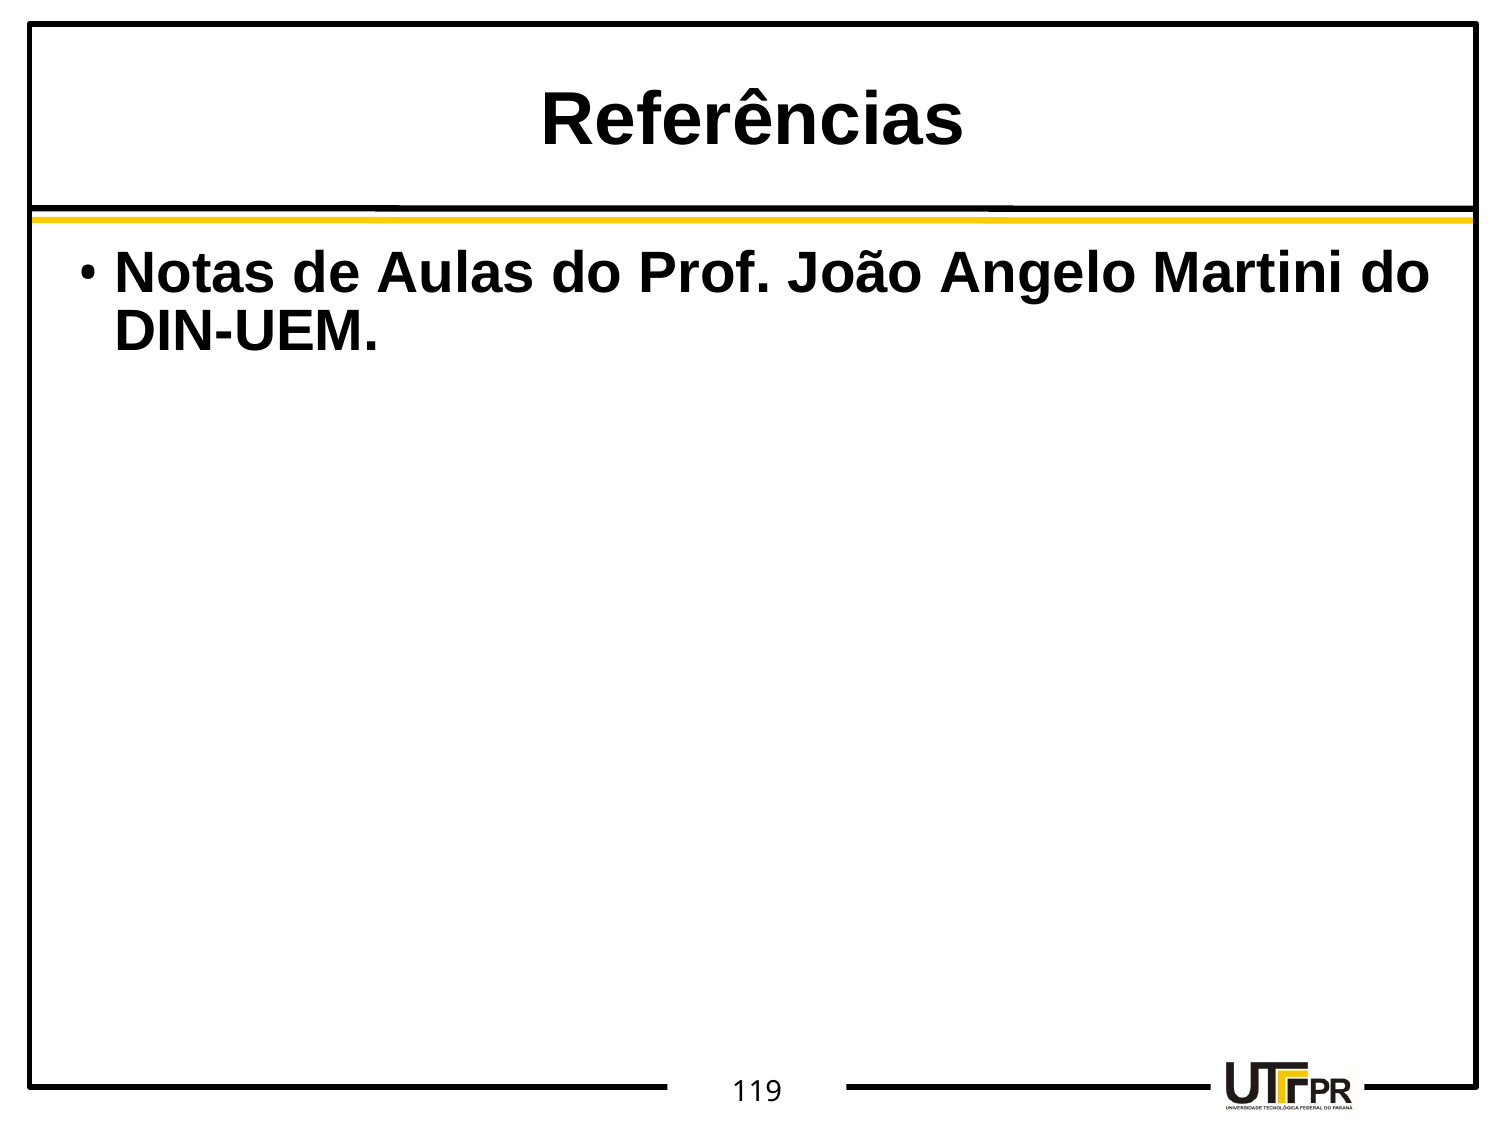

# Referências
Notas de Aulas do Prof. João Angelo Martini do DIN-UEM.